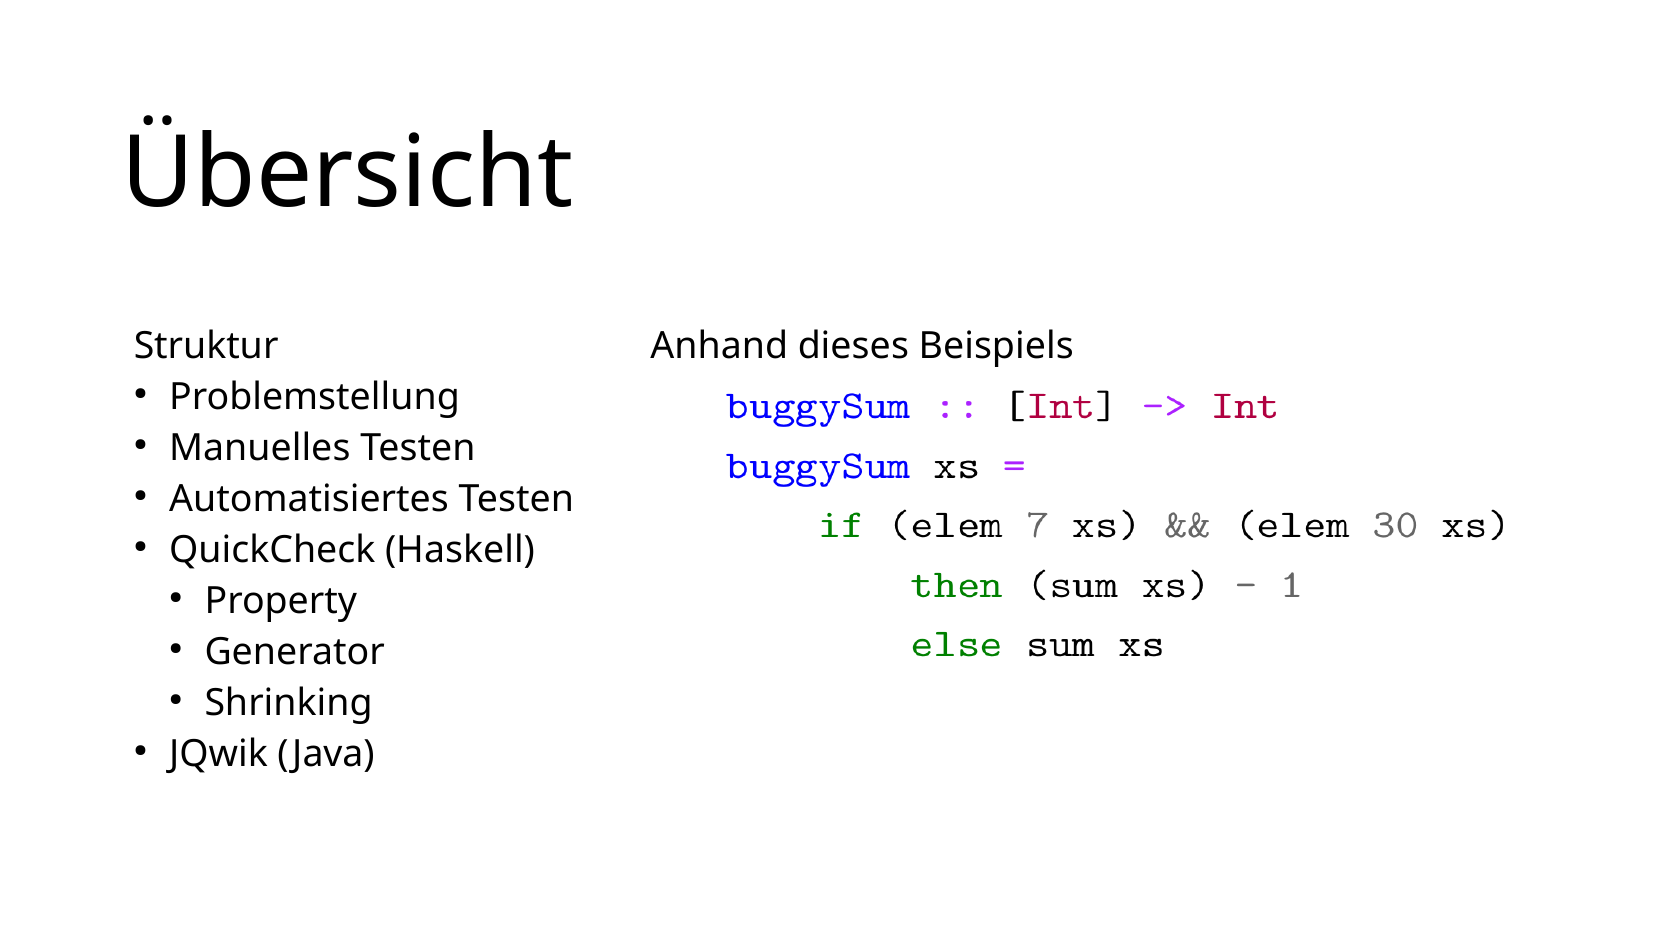

Übersicht
Struktur						Anhand dieses Beispiels
Problemstellung
Manuelles Testen
Automatisiertes Testen
QuickCheck (Haskell)
Property
Generator
Shrinking
JQwik (Java)